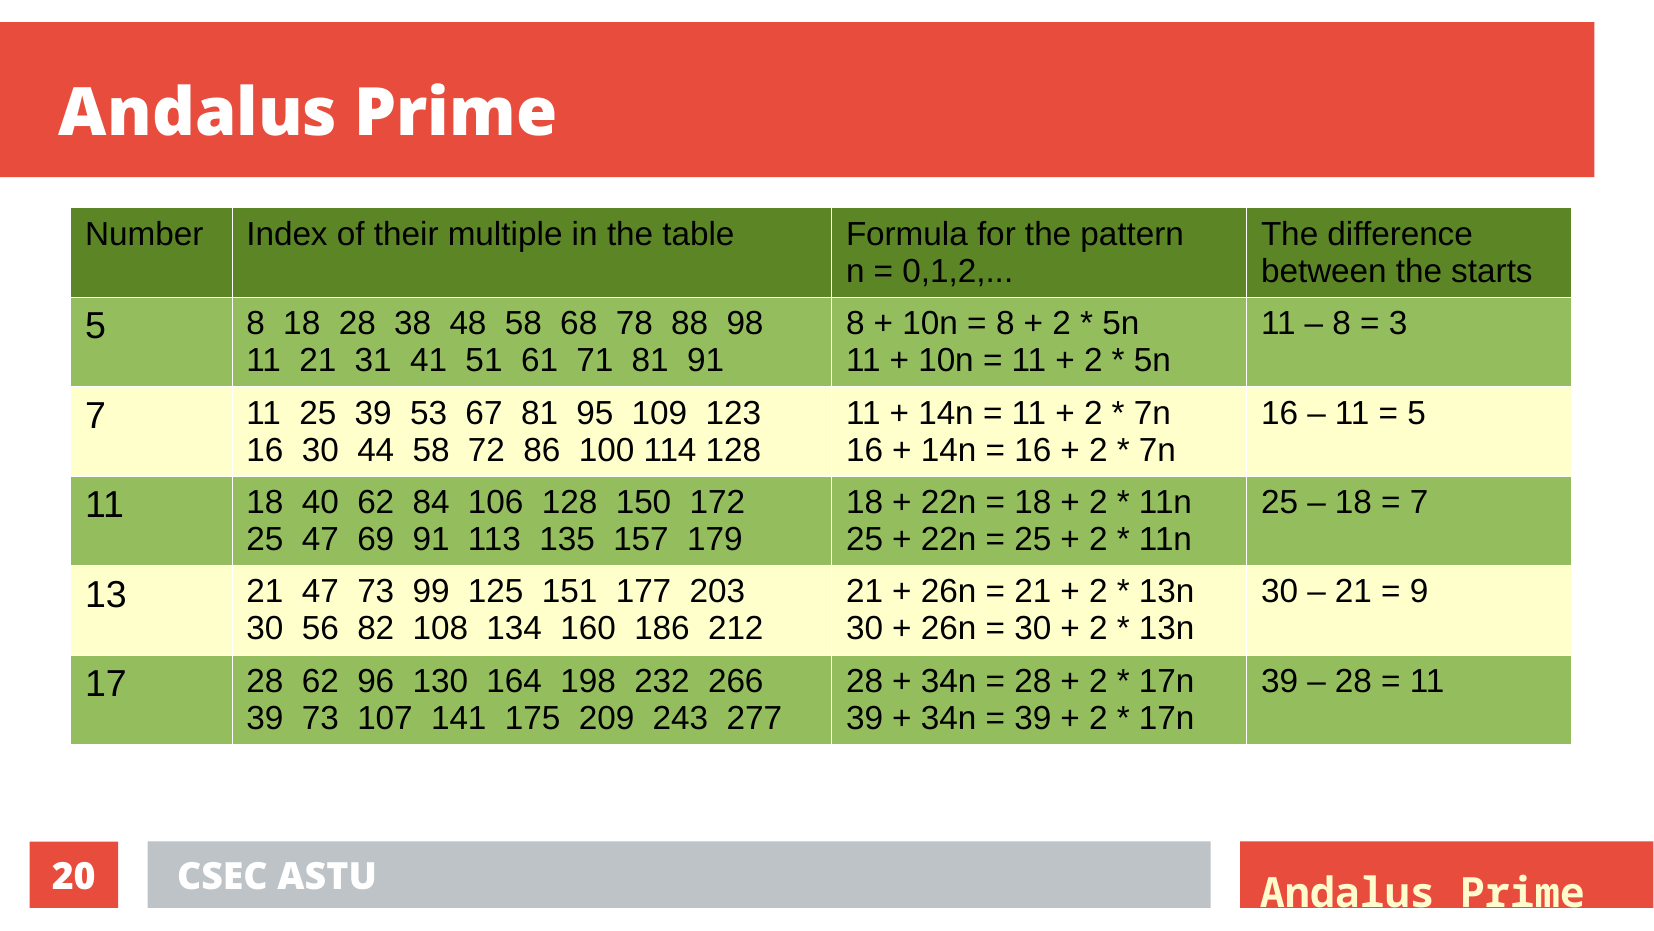

# Andalus Prime
| Number | Index of their multiple in the table | Formula for the pattern n = 0,1,2,... | The difference between the starts |
| --- | --- | --- | --- |
| 5 | 8 18 28 38 48 58 68 78 88 98 11 21 31 41 51 61 71 81 91 | 8 + 10n = 8 + 2 \* 5n 11 + 10n = 11 + 2 \* 5n | 11 – 8 = 3 |
| 7 | 11 25 39 53 67 81 95 109 123 16 30 44 58 72 86 100 114 128 | 11 + 14n = 11 + 2 \* 7n 16 + 14n = 16 + 2 \* 7n | 16 – 11 = 5 |
| 11 | 18 40 62 84 106 128 150 172 25 47 69 91 113 135 157 179 | 18 + 22n = 18 + 2 \* 11n 25 + 22n = 25 + 2 \* 11n | 25 – 18 = 7 |
| 13 | 21 47 73 99 125 151 177 203 30 56 82 108 134 160 186 212 | 21 + 26n = 21 + 2 \* 13n 30 + 26n = 30 + 2 \* 13n | 30 – 21 = 9 |
| 17 | 28 62 96 130 164 198 232 266 39 73 107 141 175 209 243 277 | 28 + 34n = 28 + 2 \* 17n 39 + 34n = 39 + 2 \* 17n | 39 – 28 = 11 |
20
CSEC ASTU
Andalus Prime